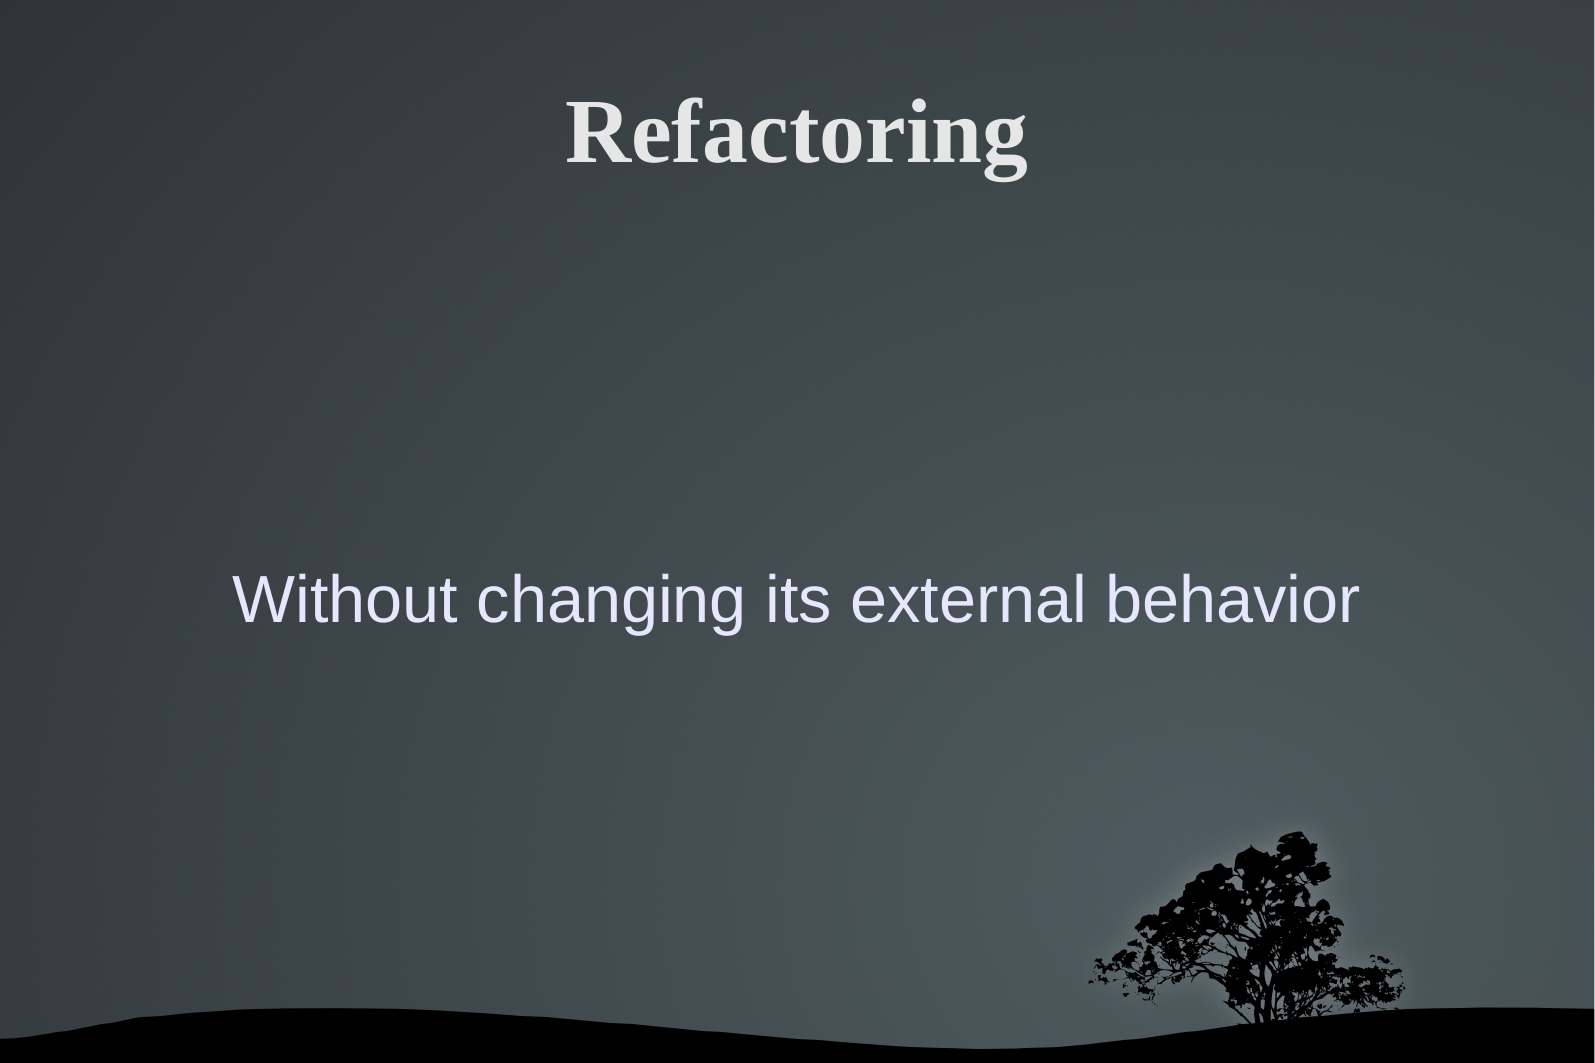

# Refactoring
Without changing its external behavior